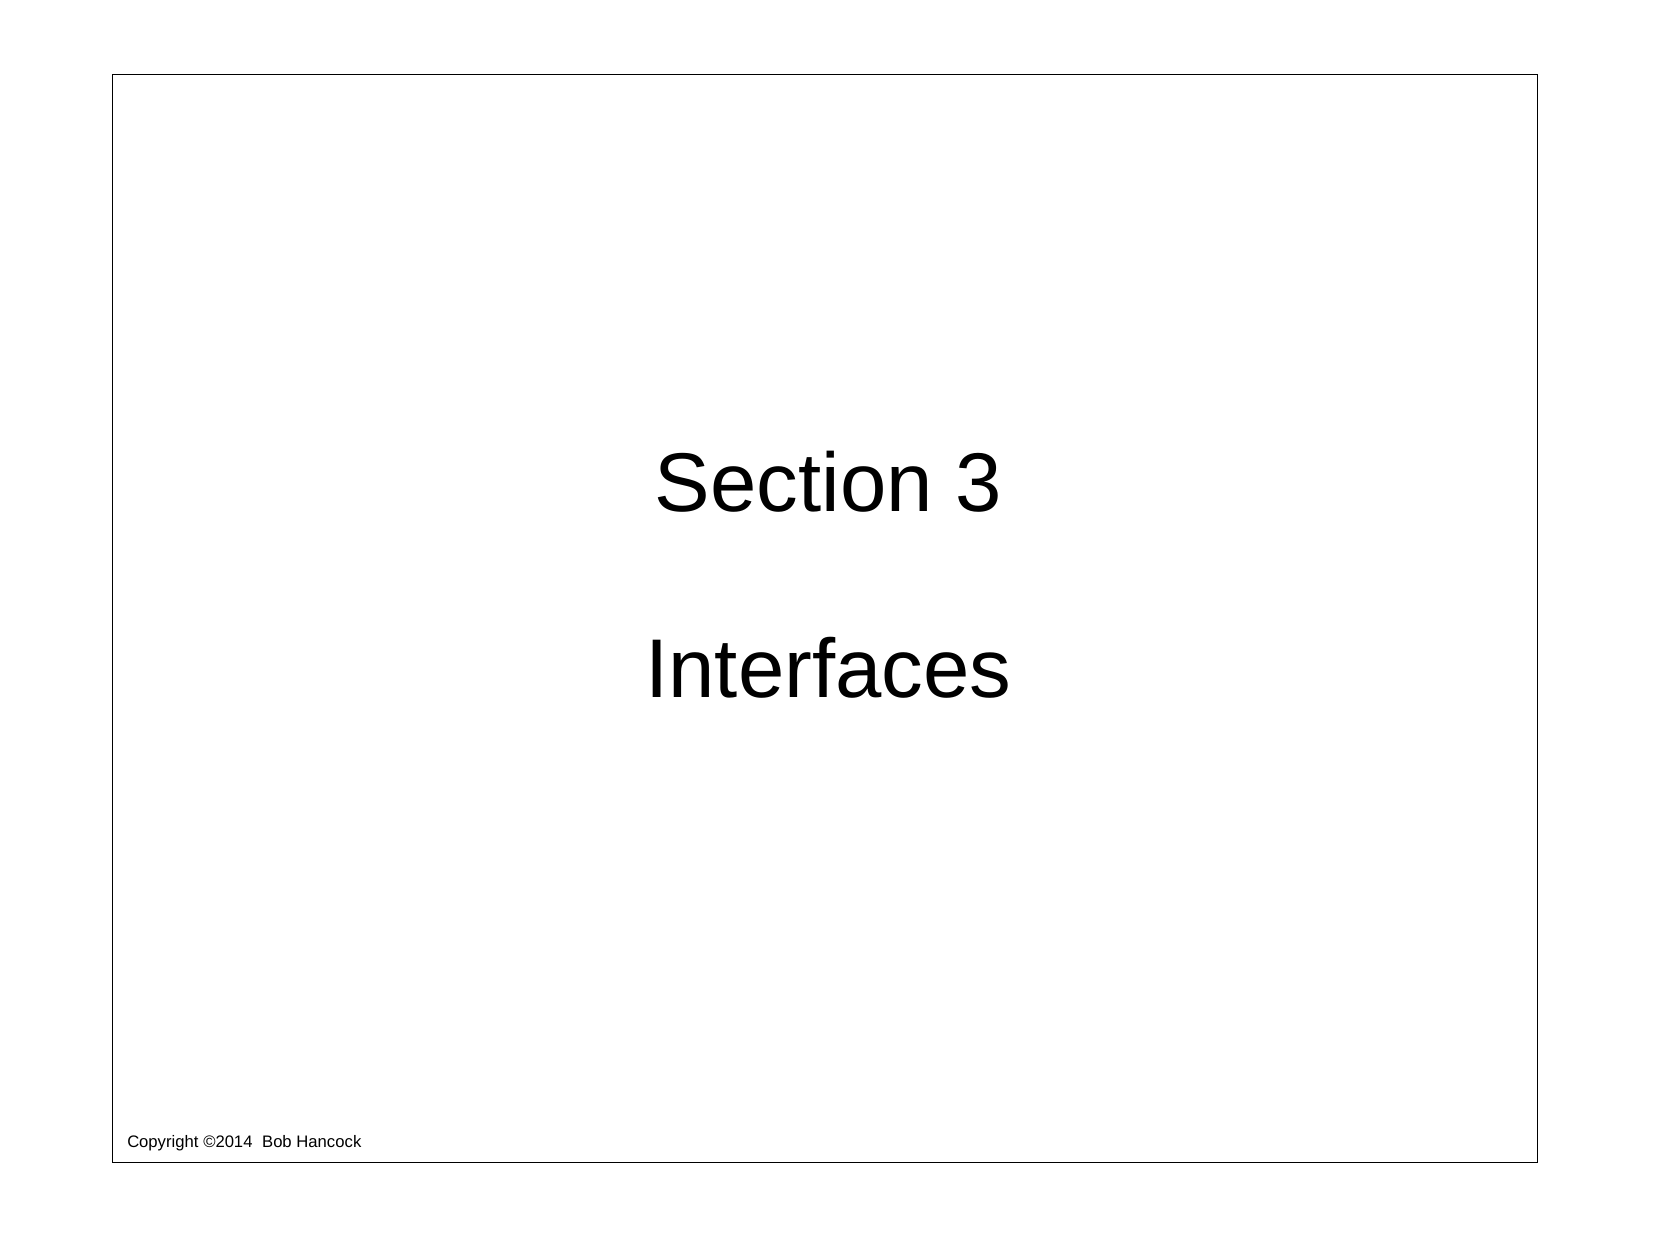

# Section 3 Interfaces
Copyright ©2014 Bob Hancock